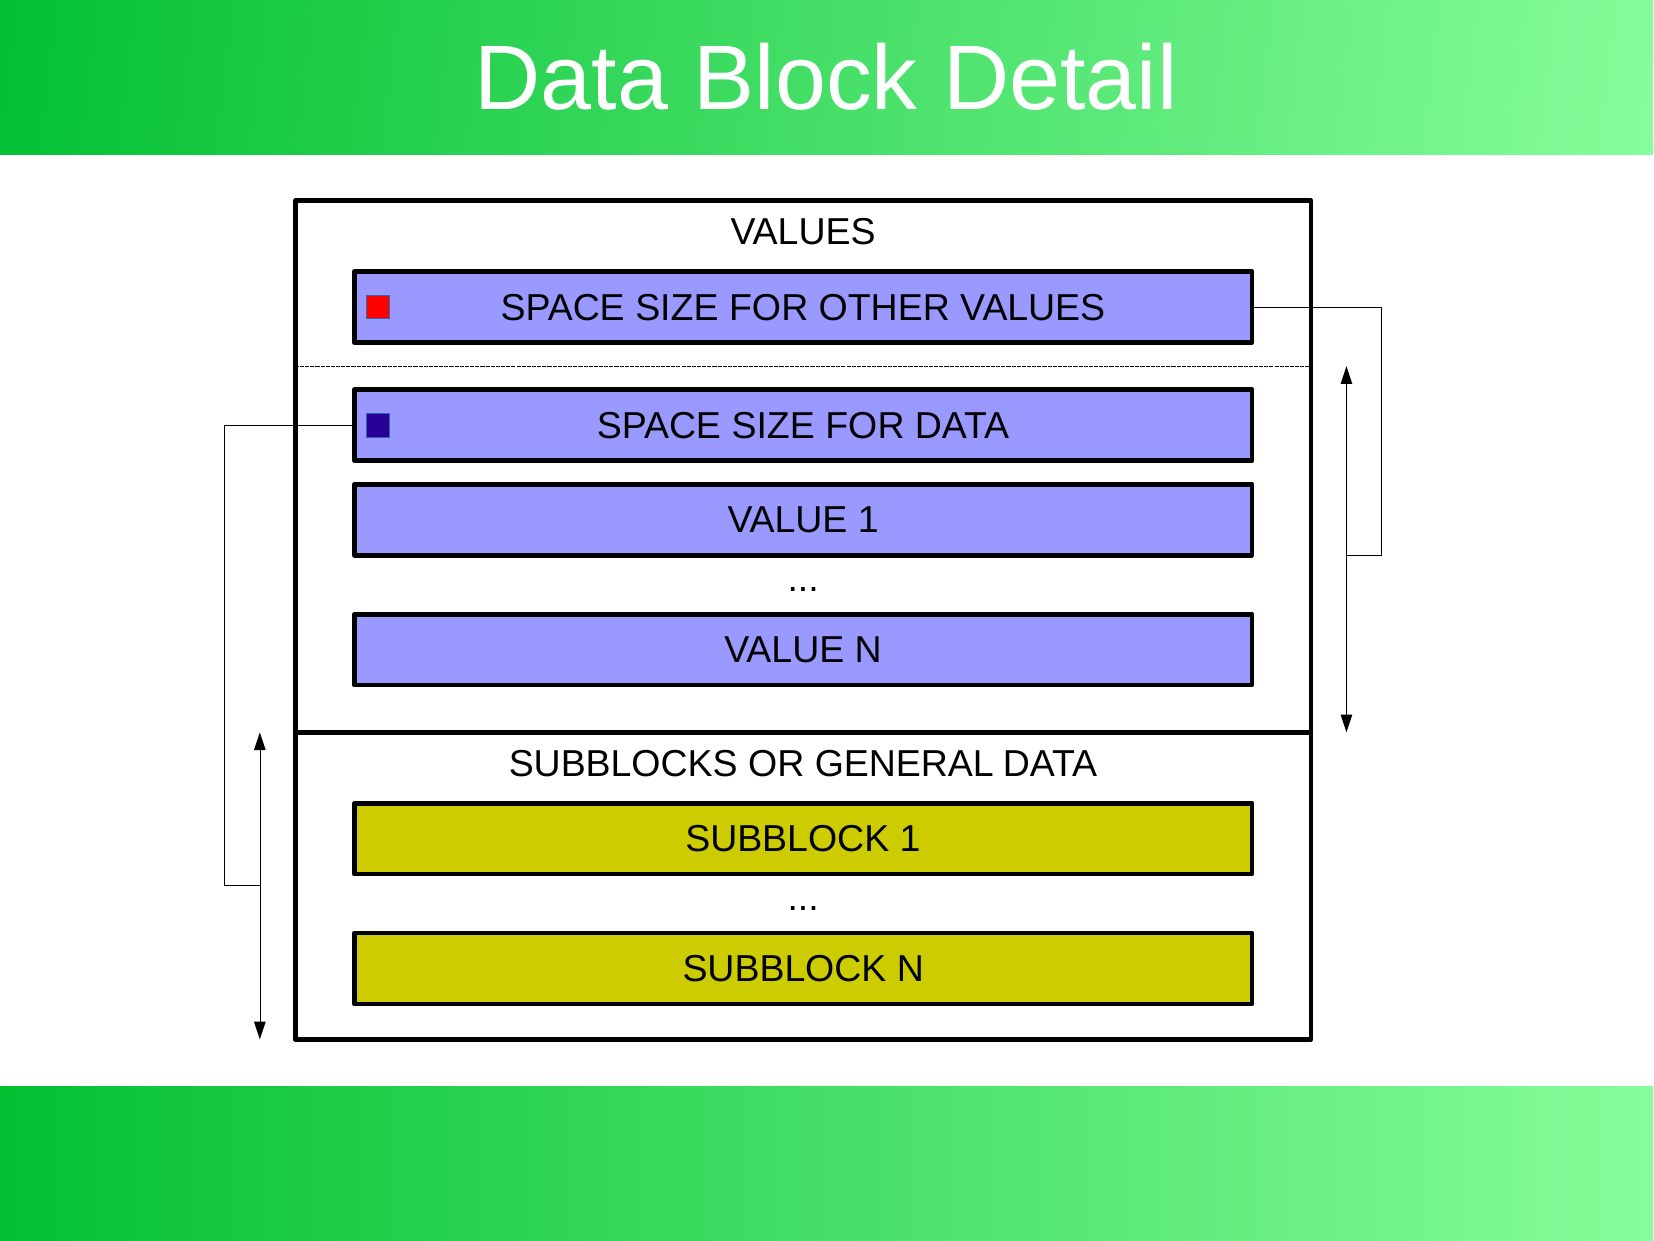

# Data Block Detail
VALUES
SPACE SIZE FOR OTHER VALUES
SPACE SIZE FOR DATA
VALUE 1
...
VALUE N
SUBBLOCKS OR GENERAL DATA
SUBBLOCK 1
...
SUBBLOCK N